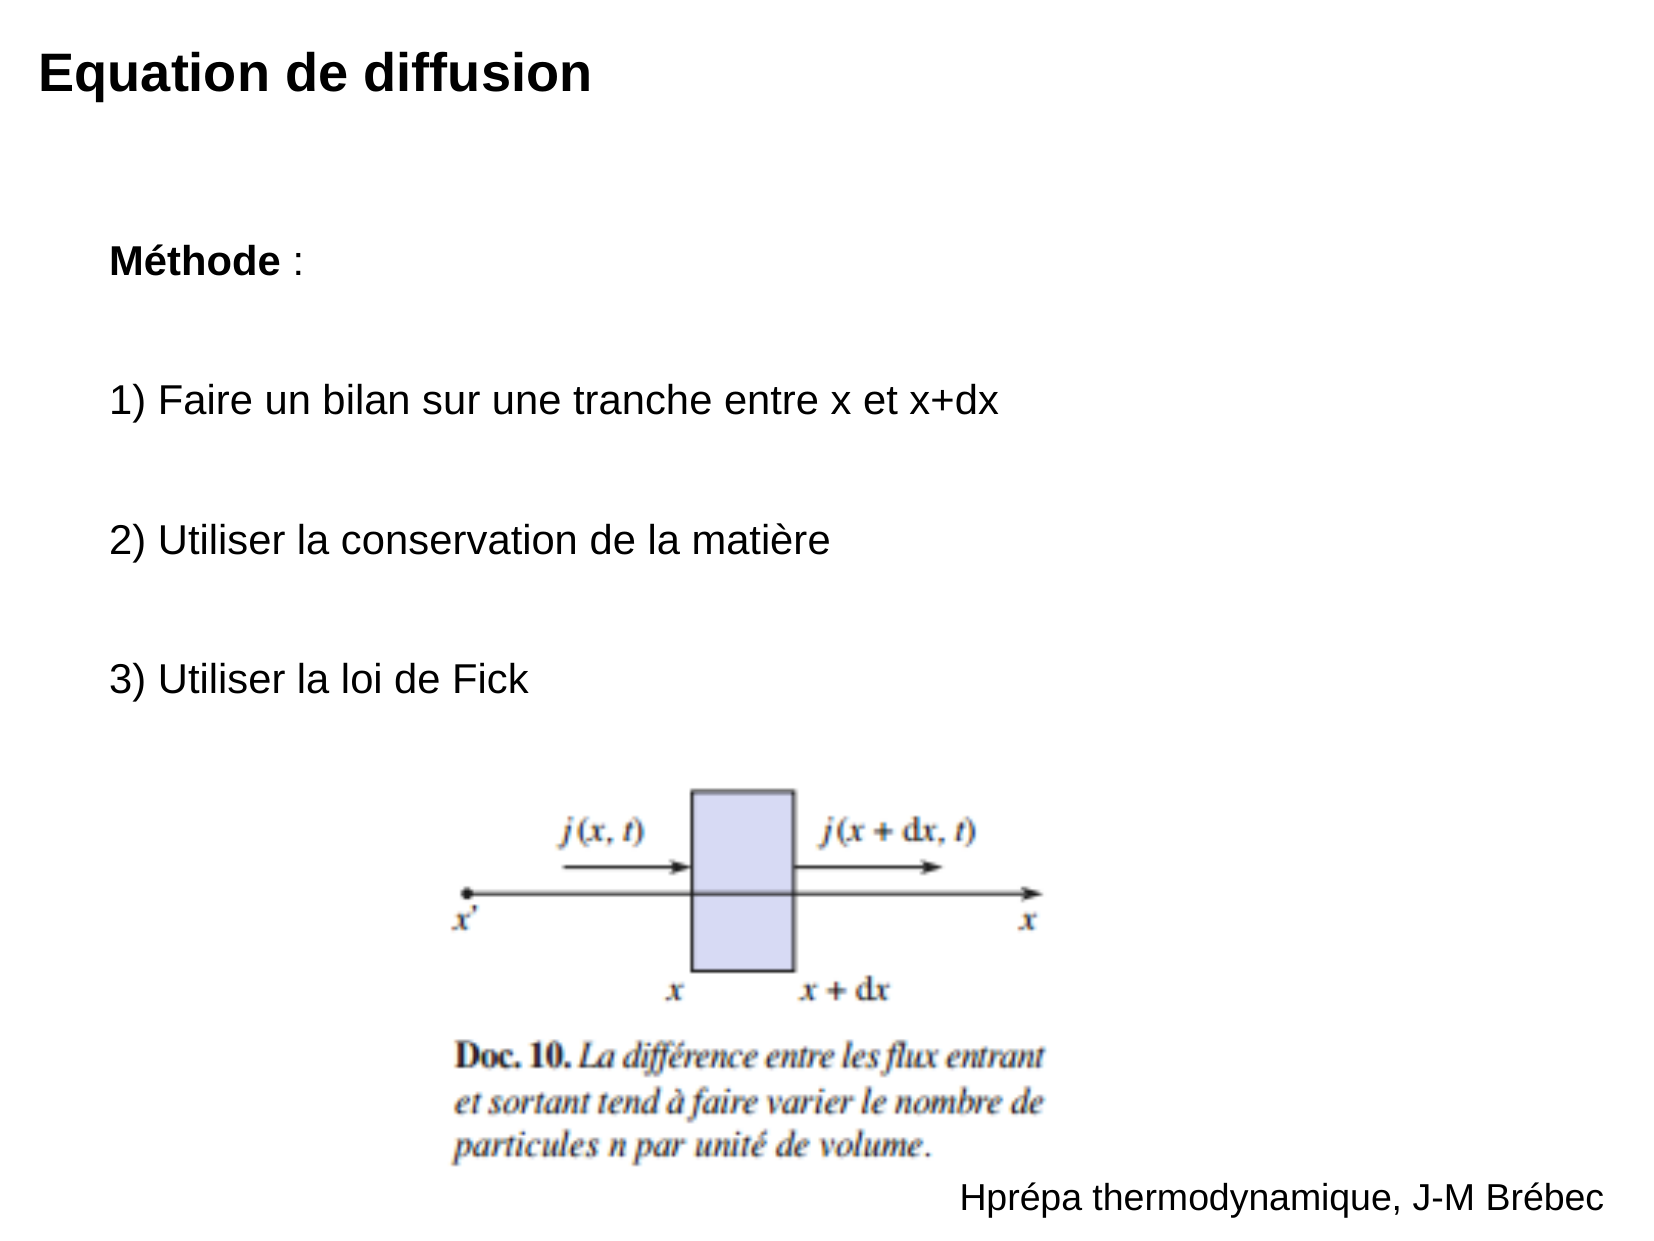

Equation de diffusion
Méthode :
1) Faire un bilan sur une tranche entre x et x+dx
2) Utiliser la conservation de la matière
3) Utiliser la loi de Fick
Hprépa thermodynamique, J-M Brébec